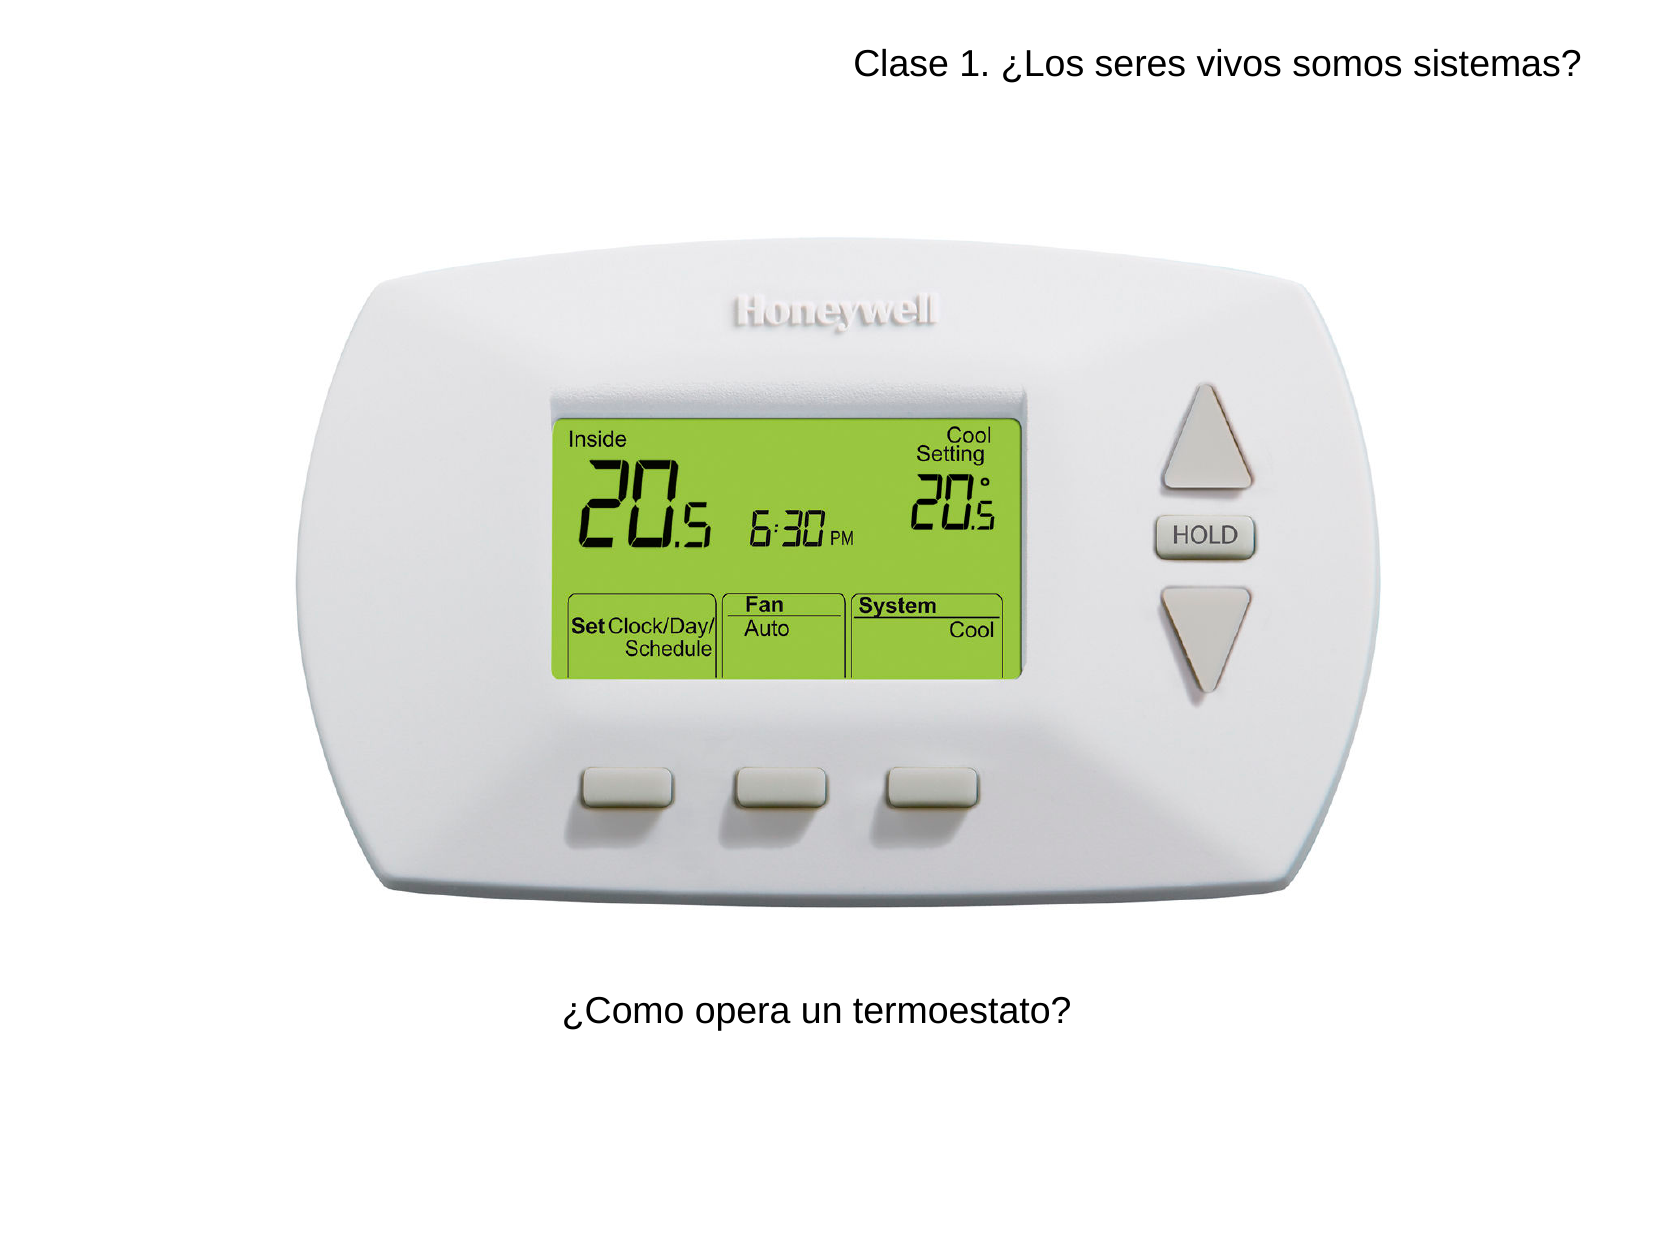

Clase 1. ¿Los seres vivos somos sistemas?
¿Como opera un termoestato?